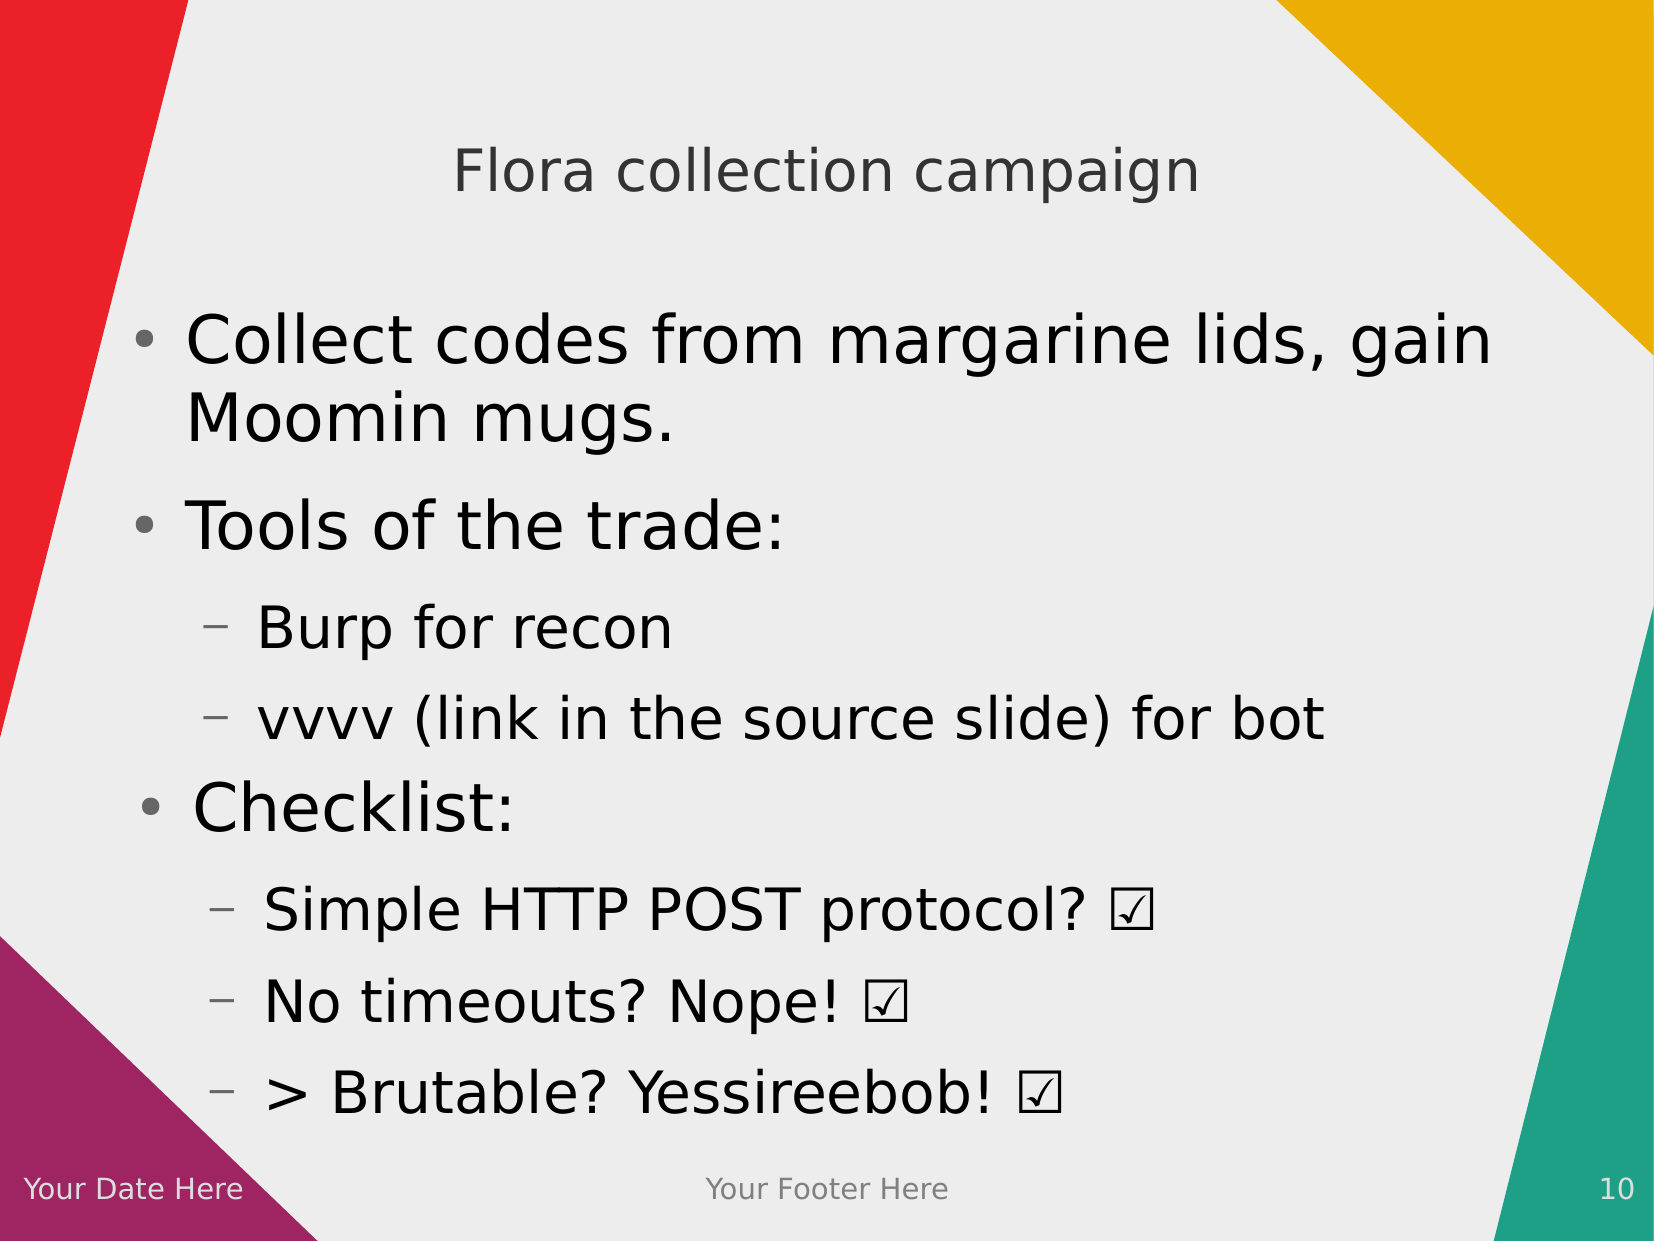

# Flora collection campaign
Collect codes from margarine lids, gain Moomin mugs.
Tools of the trade:
Burp for recon
vvvv (link in the source slide) for bot
Checklist:
Simple HTTP POST protocol? ☑
No timeouts? Nope! ☑
> Brutable? Yessireebob! ☑
Your Date Here
Your Footer Here
10